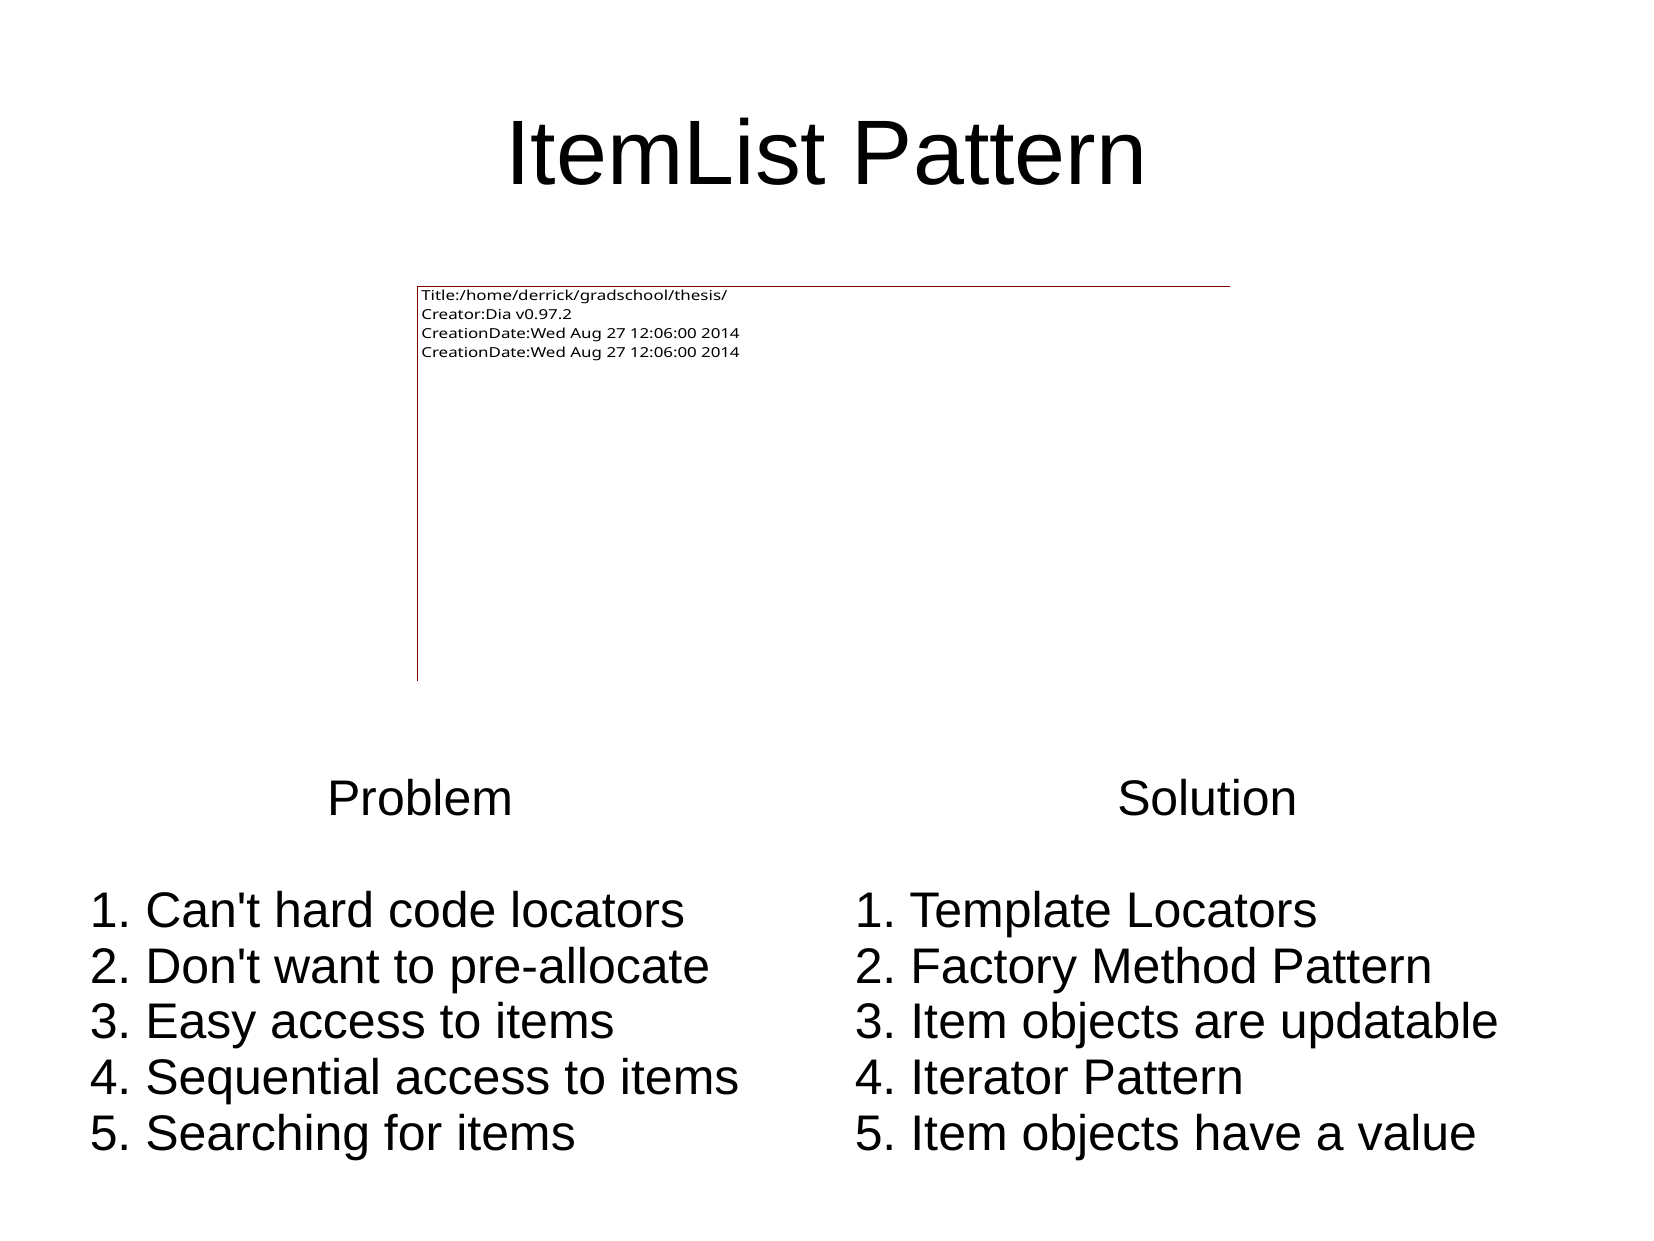

# ItemList Pattern
Problem
1. Can't hard code locators
2. Don't want to pre-allocate
3. Easy access to items
4. Sequential access to items
5. Searching for items
Solution
1. Template Locators
2. Factory Method Pattern
3. Item objects are updatable
4. Iterator Pattern
5. Item objects have a value